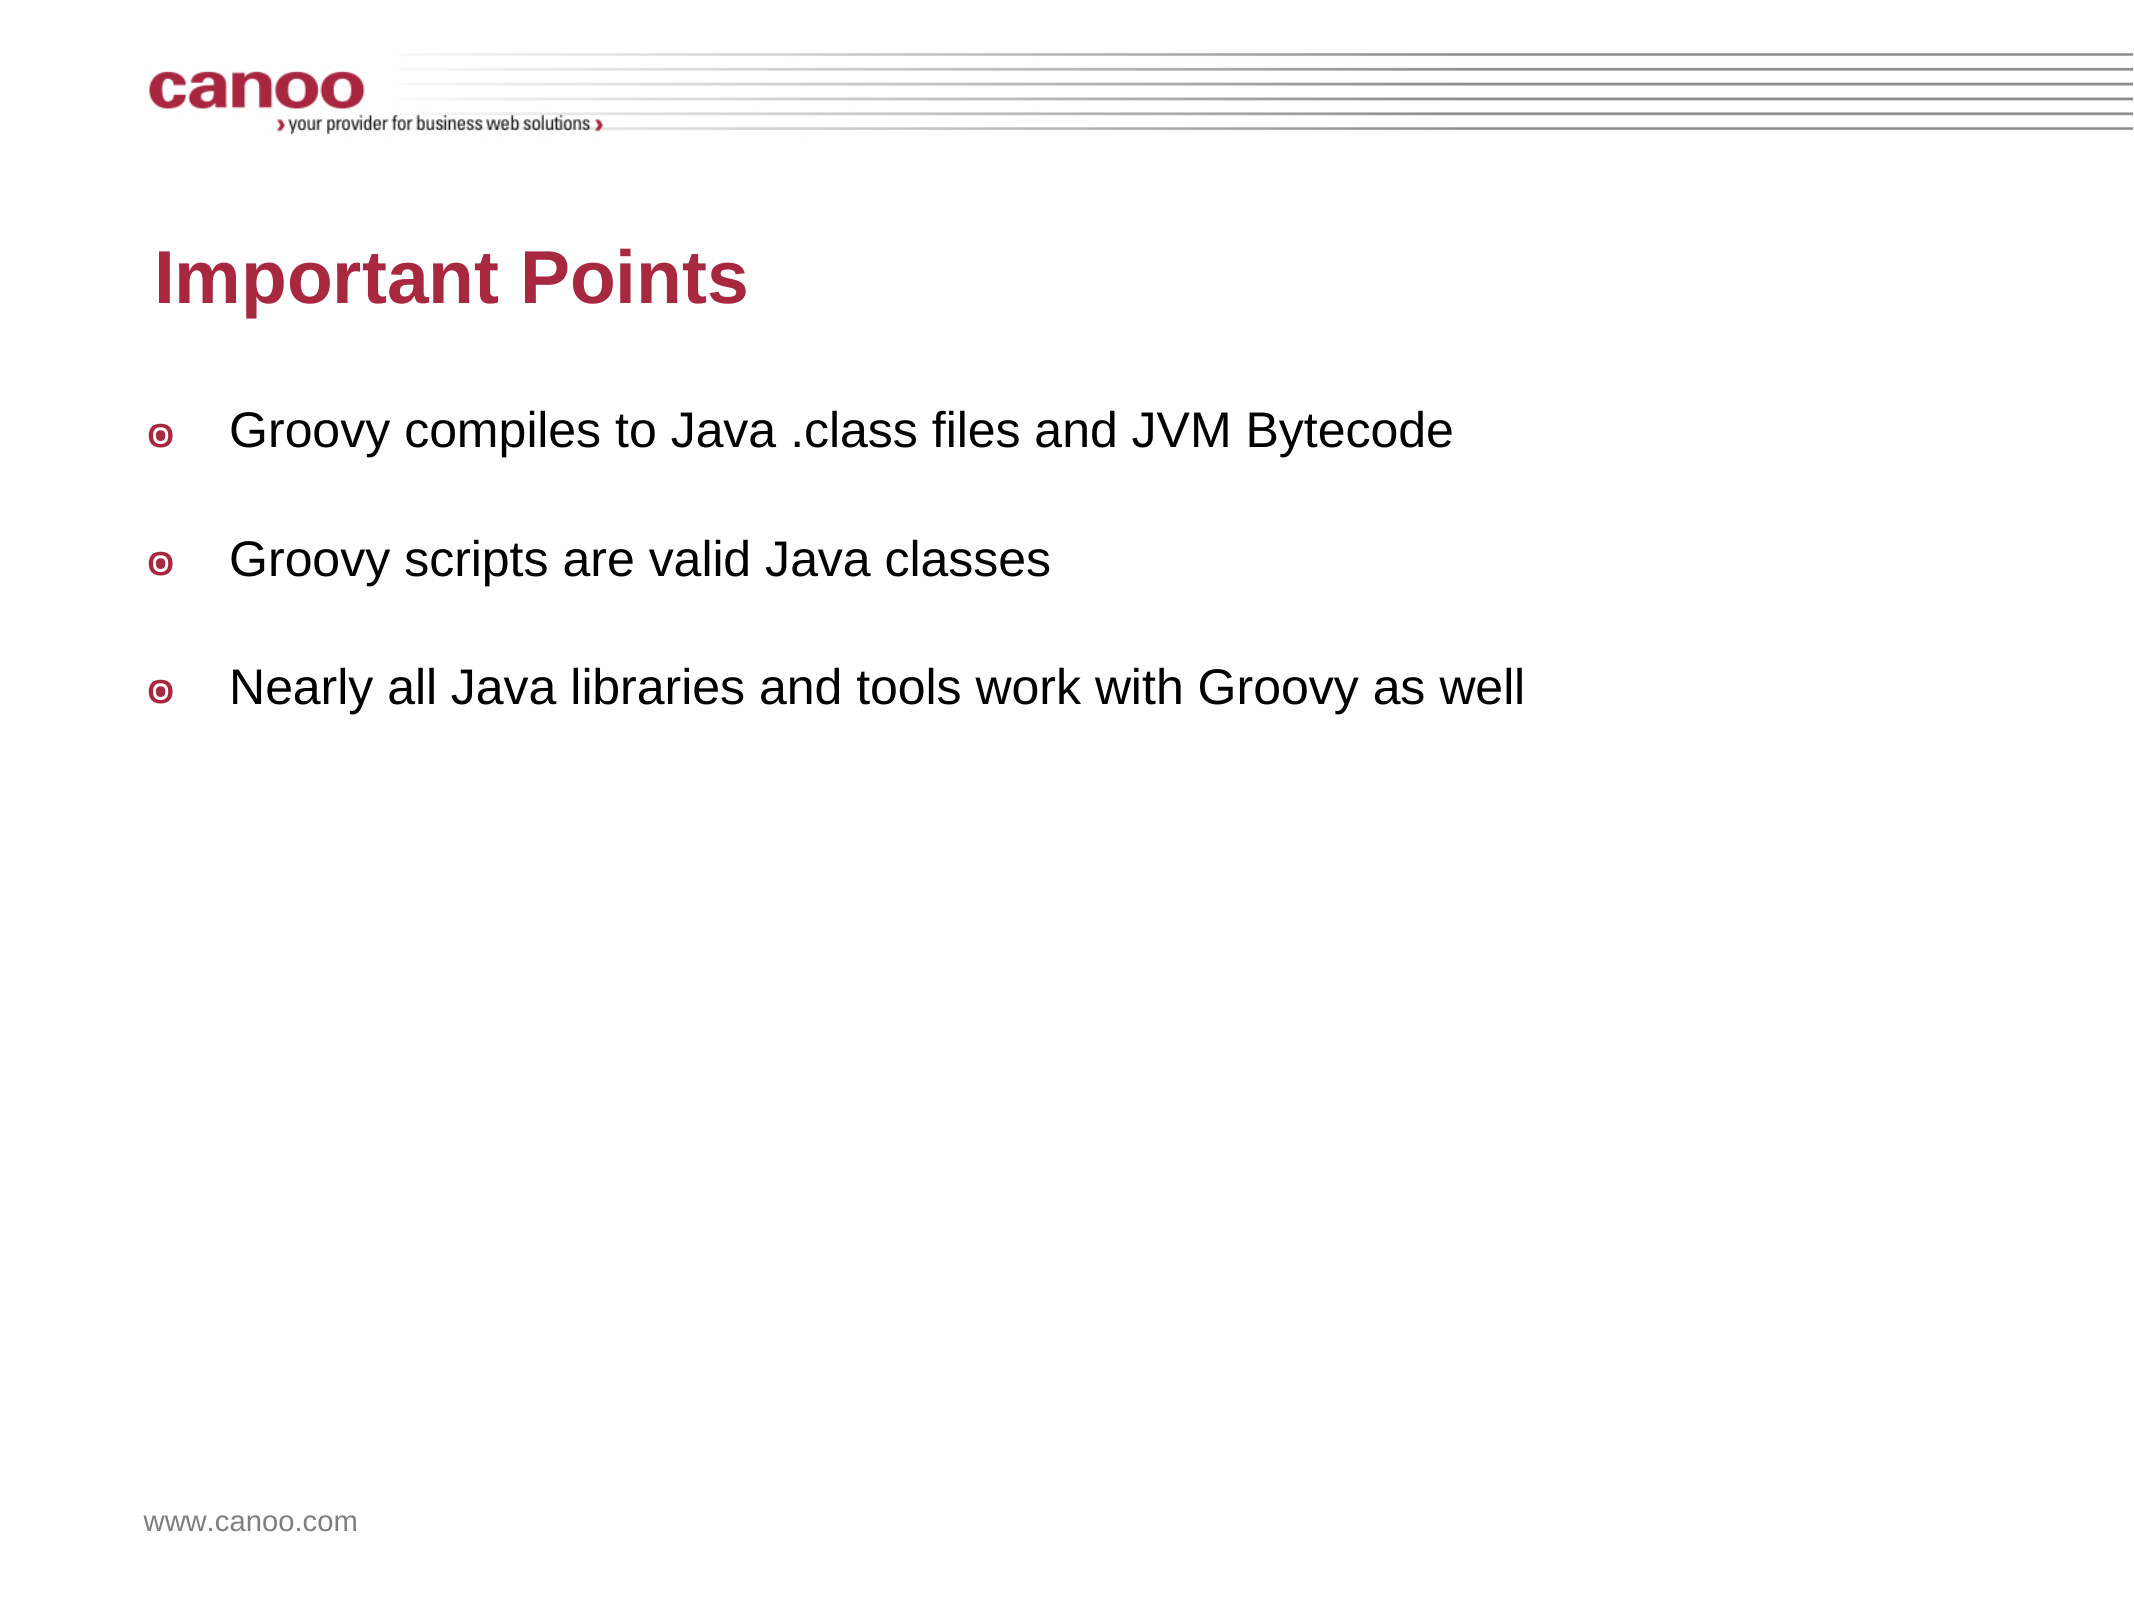

# Important Points
Groovy compiles to Java .class files and JVM Bytecode
Groovy scripts are valid Java classes
Nearly all Java libraries and tools work with Groovy as well